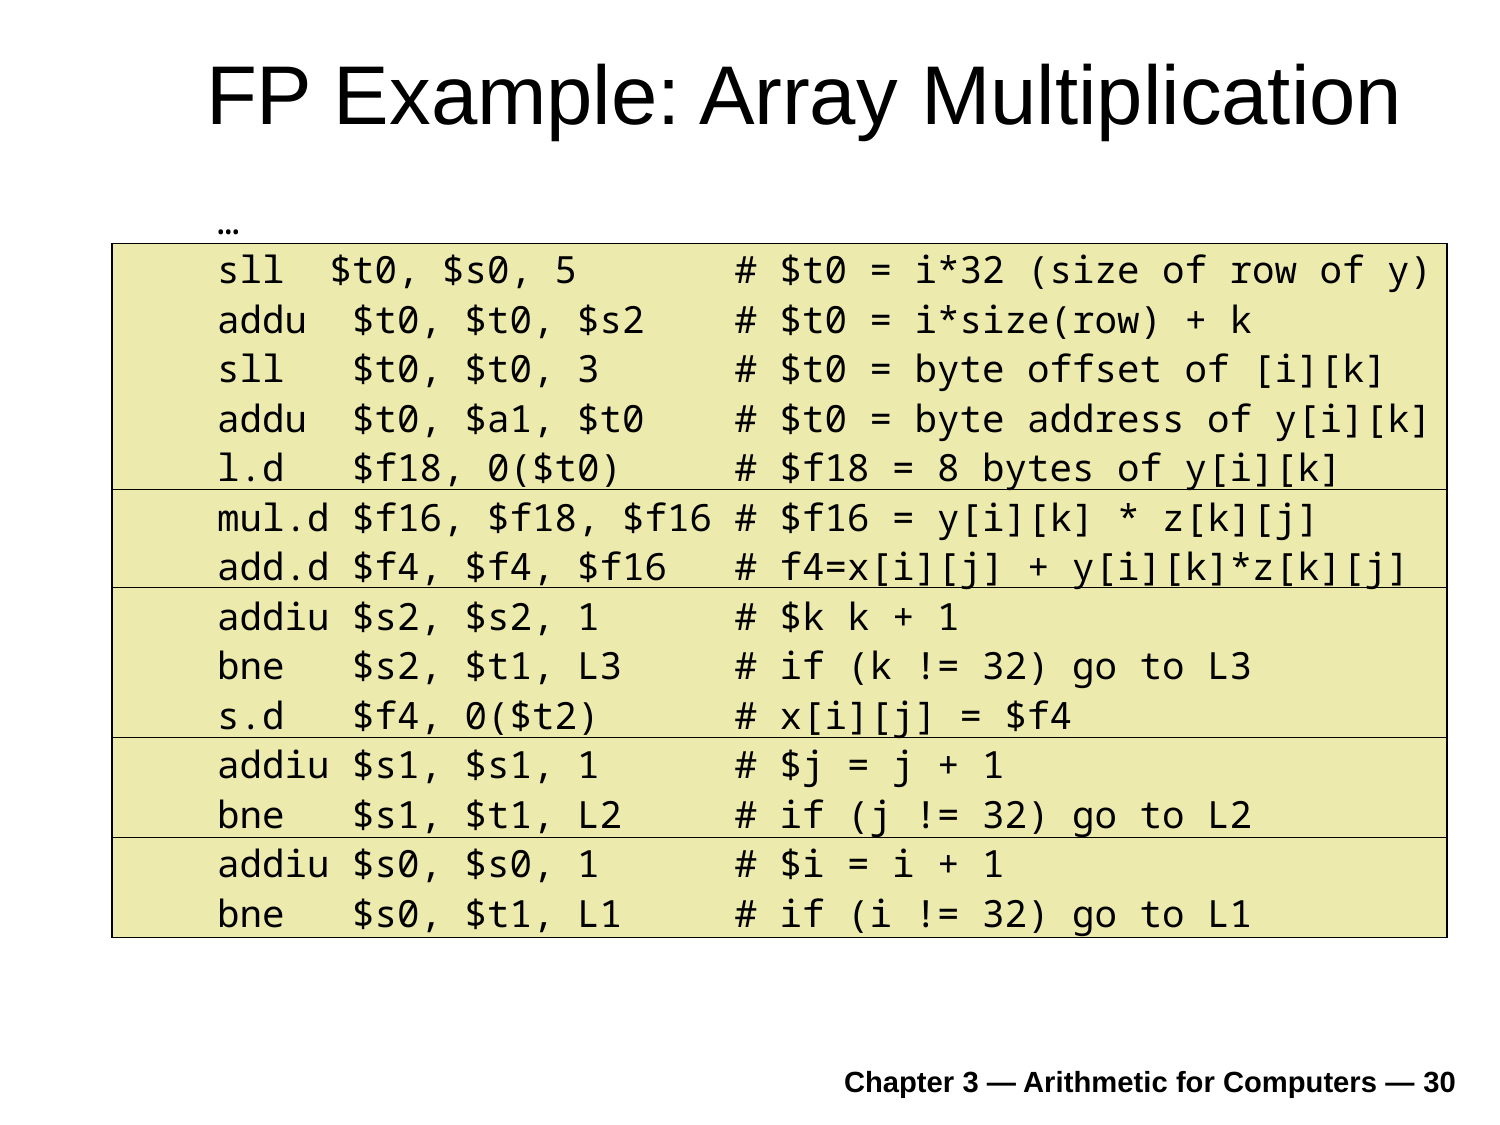

# FP Example: Array Multiplication
 …
 sll $t0, $s0, 5 # $t0 = i*32 (size of row of y)
 addu $t0, $t0, $s2 # $t0 = i*size(row) + k
 sll $t0, $t0, 3 # $t0 = byte offset of [i][k]
 addu $t0, $a1, $t0 # $t0 = byte address of y[i][k]
 l.d $f18, 0($t0) # $f18 = 8 bytes of y[i][k]
 mul.d $f16, $f18, $f16 # $f16 = y[i][k] * z[k][j]
 add.d $f4, $f4, $f16 # f4=x[i][j] + y[i][k]*z[k][j]
 addiu $s2, $s2, 1 # $k k + 1
 bne $s2, $t1, L3 # if (k != 32) go to L3
 s.d $f4, 0($t2) # x[i][j] = $f4
 addiu $s1, $s1, 1 # $j = j + 1
 bne $s1, $t1, L2 # if (j != 32) go to L2
 addiu $s0, $s0, 1 # $i = i + 1
 bne $s0, $t1, L1 # if (i != 32) go to L1
Chapter 3 — Arithmetic for Computers —